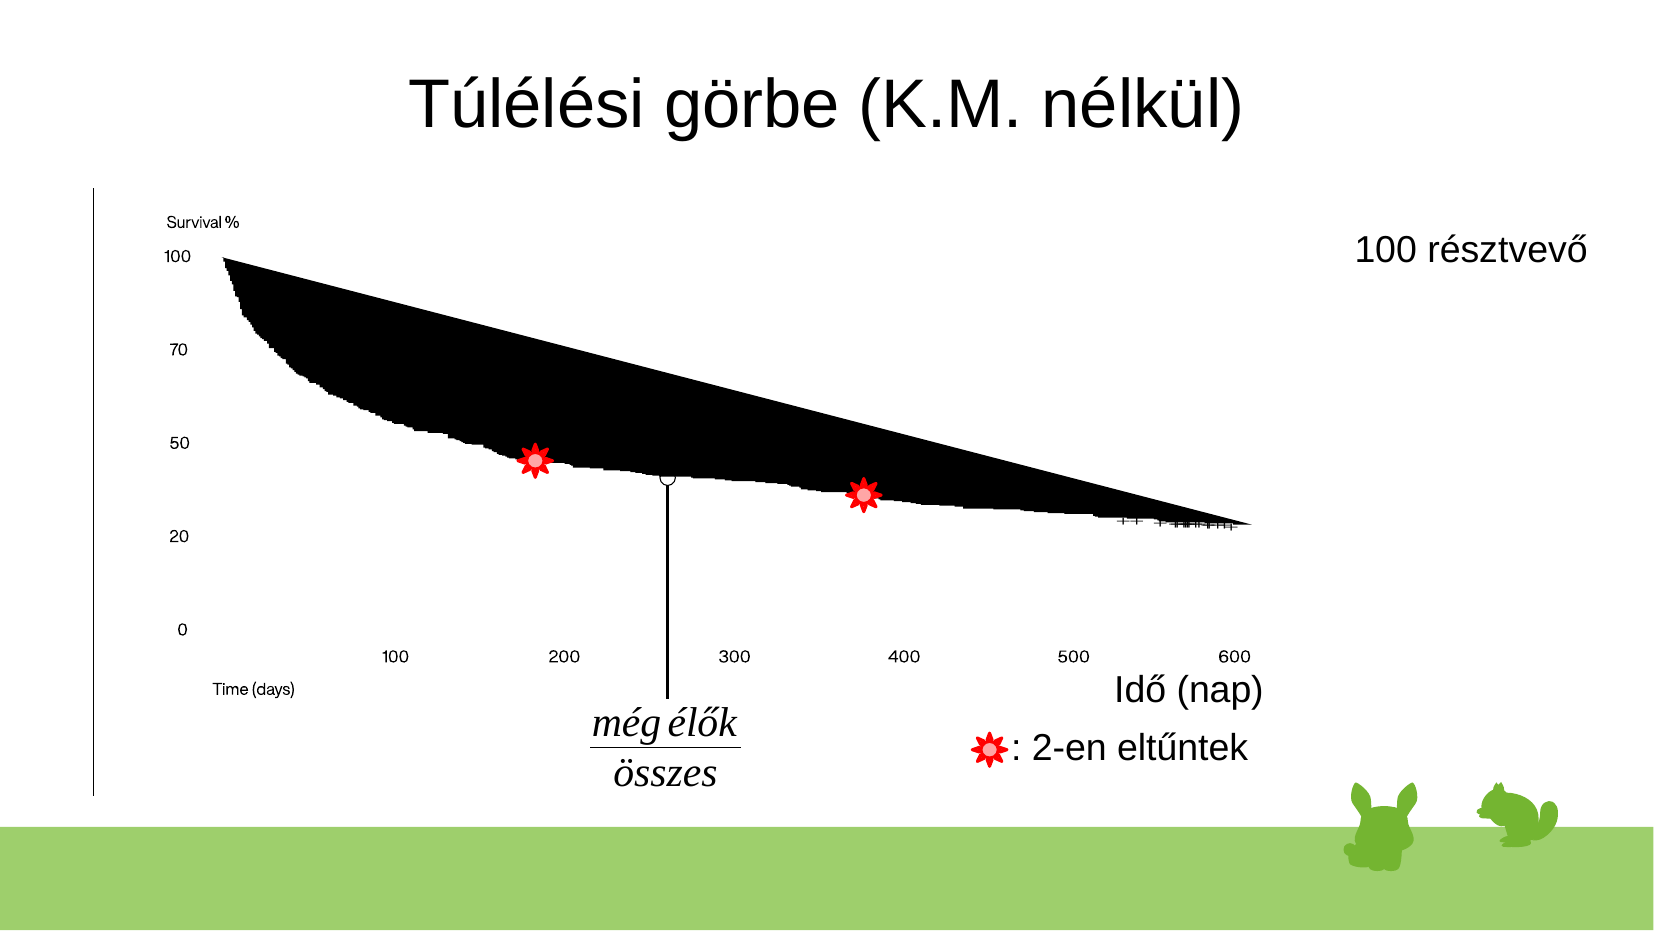

# Túlélési görbe (K.M. nélkül)
100 résztvevő
Idő (nap)
 : 2-en eltűntek